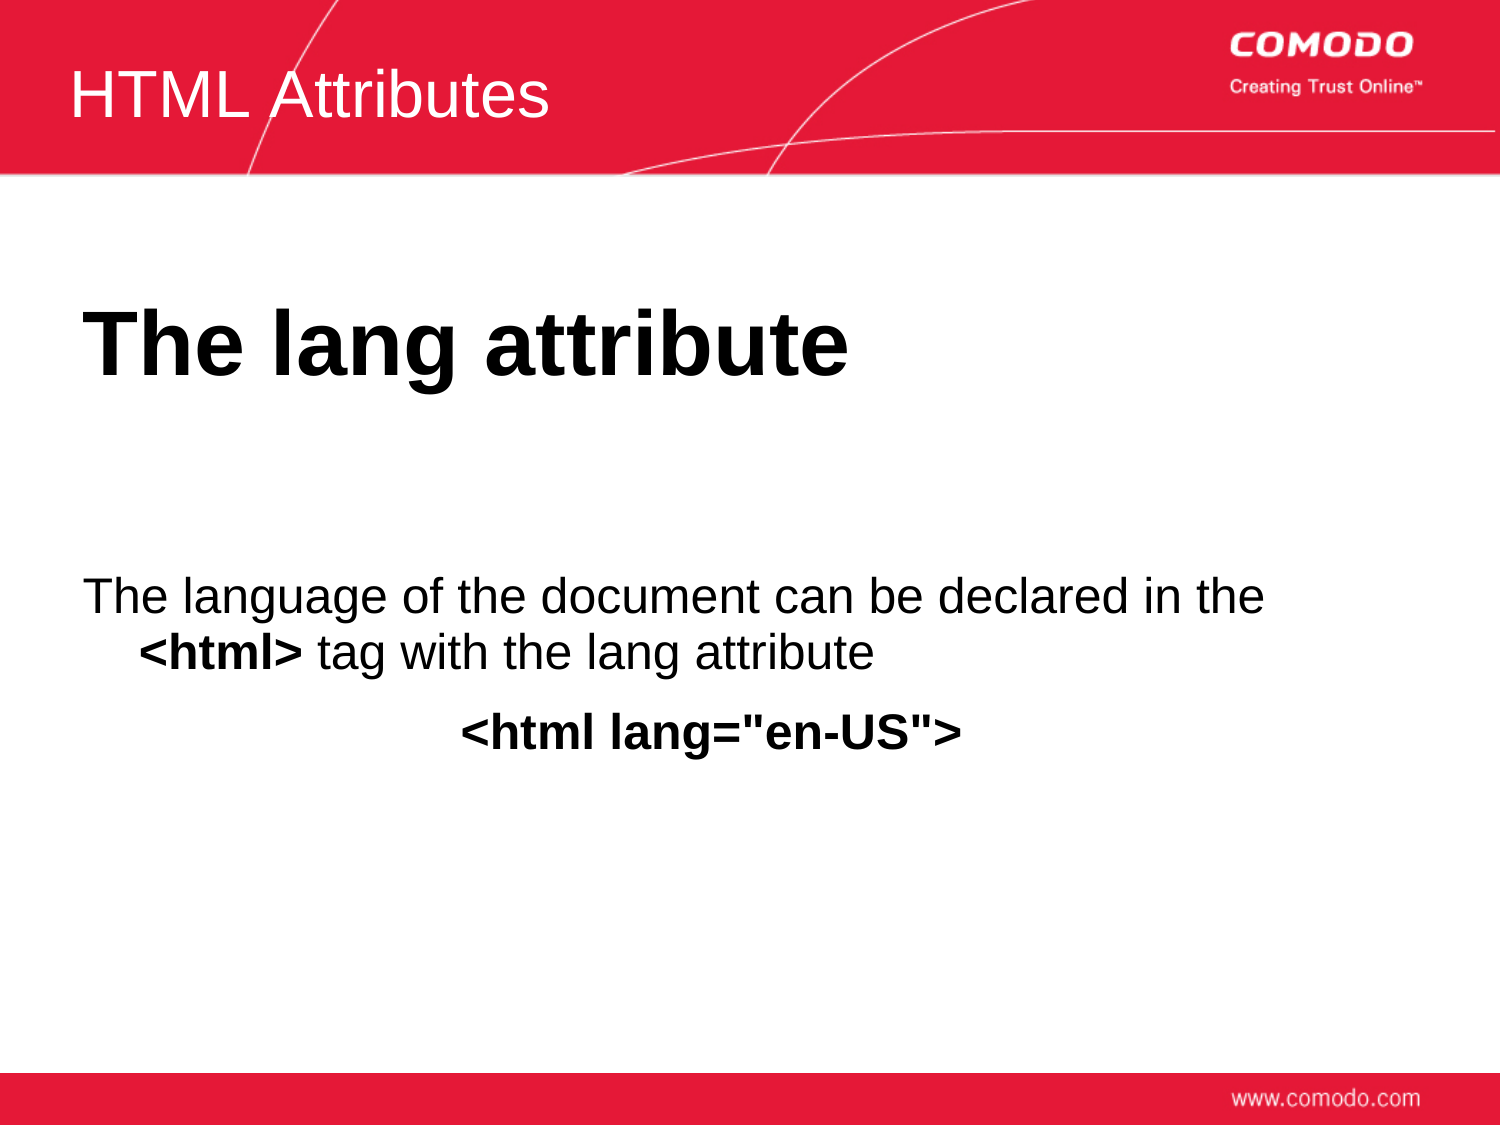

# HTML Attributes
The lang attribute
The language of the document can be declared in the <html> tag with the lang attribute
 <html lang="en-US">